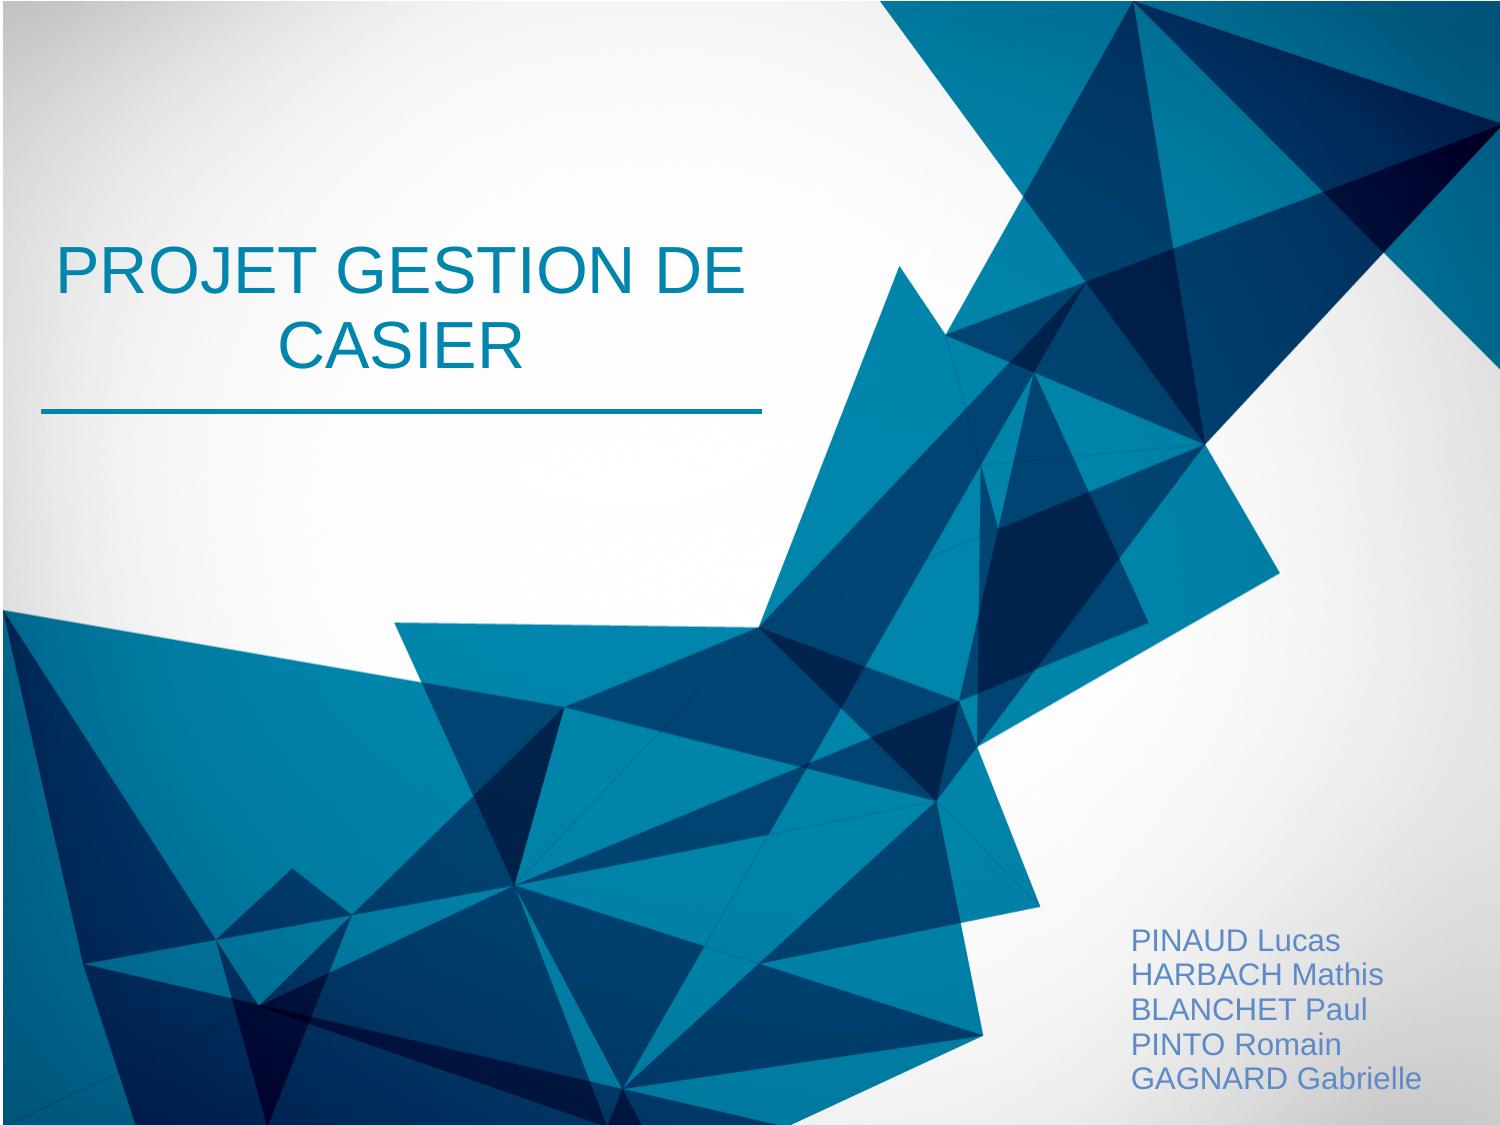

# PROJET GESTION DE CASIER
PINAUD Lucas
HARBACH Mathis
BLANCHET Paul
PINTO Romain
GAGNARD Gabrielle